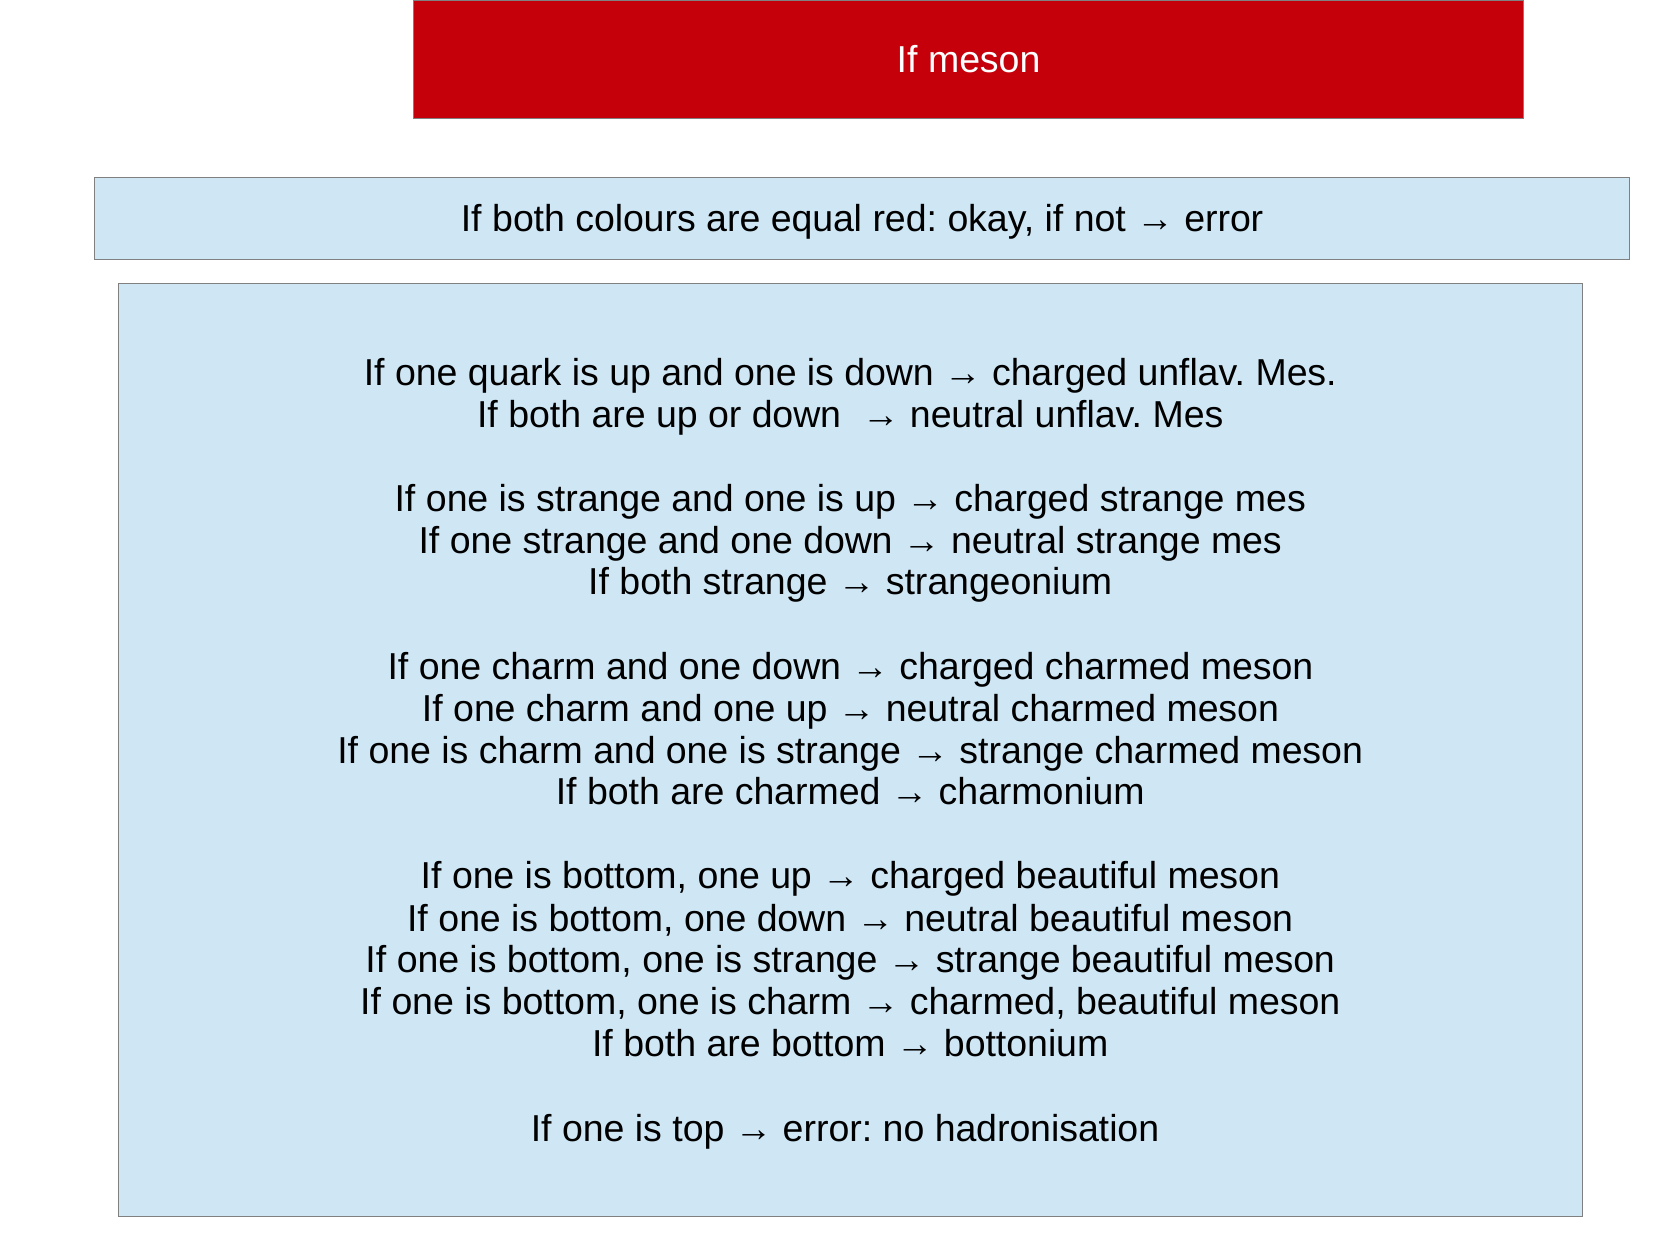

If meson
If both colours are equal red: okay, if not → error
If one quark is up and one is down → charged unflav. Mes.
If both are up or down → neutral unflav. Mes
If one is strange and one is up → charged strange mes
If one strange and one down → neutral strange mes
If both strange → strangeonium
If one charm and one down → charged charmed meson
If one charm and one up → neutral charmed meson
If one is charm and one is strange → strange charmed meson
If both are charmed → charmonium
If one is bottom, one up → charged beautiful meson
If one is bottom, one down → neutral beautiful meson
If one is bottom, one is strange → strange beautiful meson
If one is bottom, one is charm → charmed, beautiful meson
If both are bottom → bottonium
If one is top → error: no hadronisation